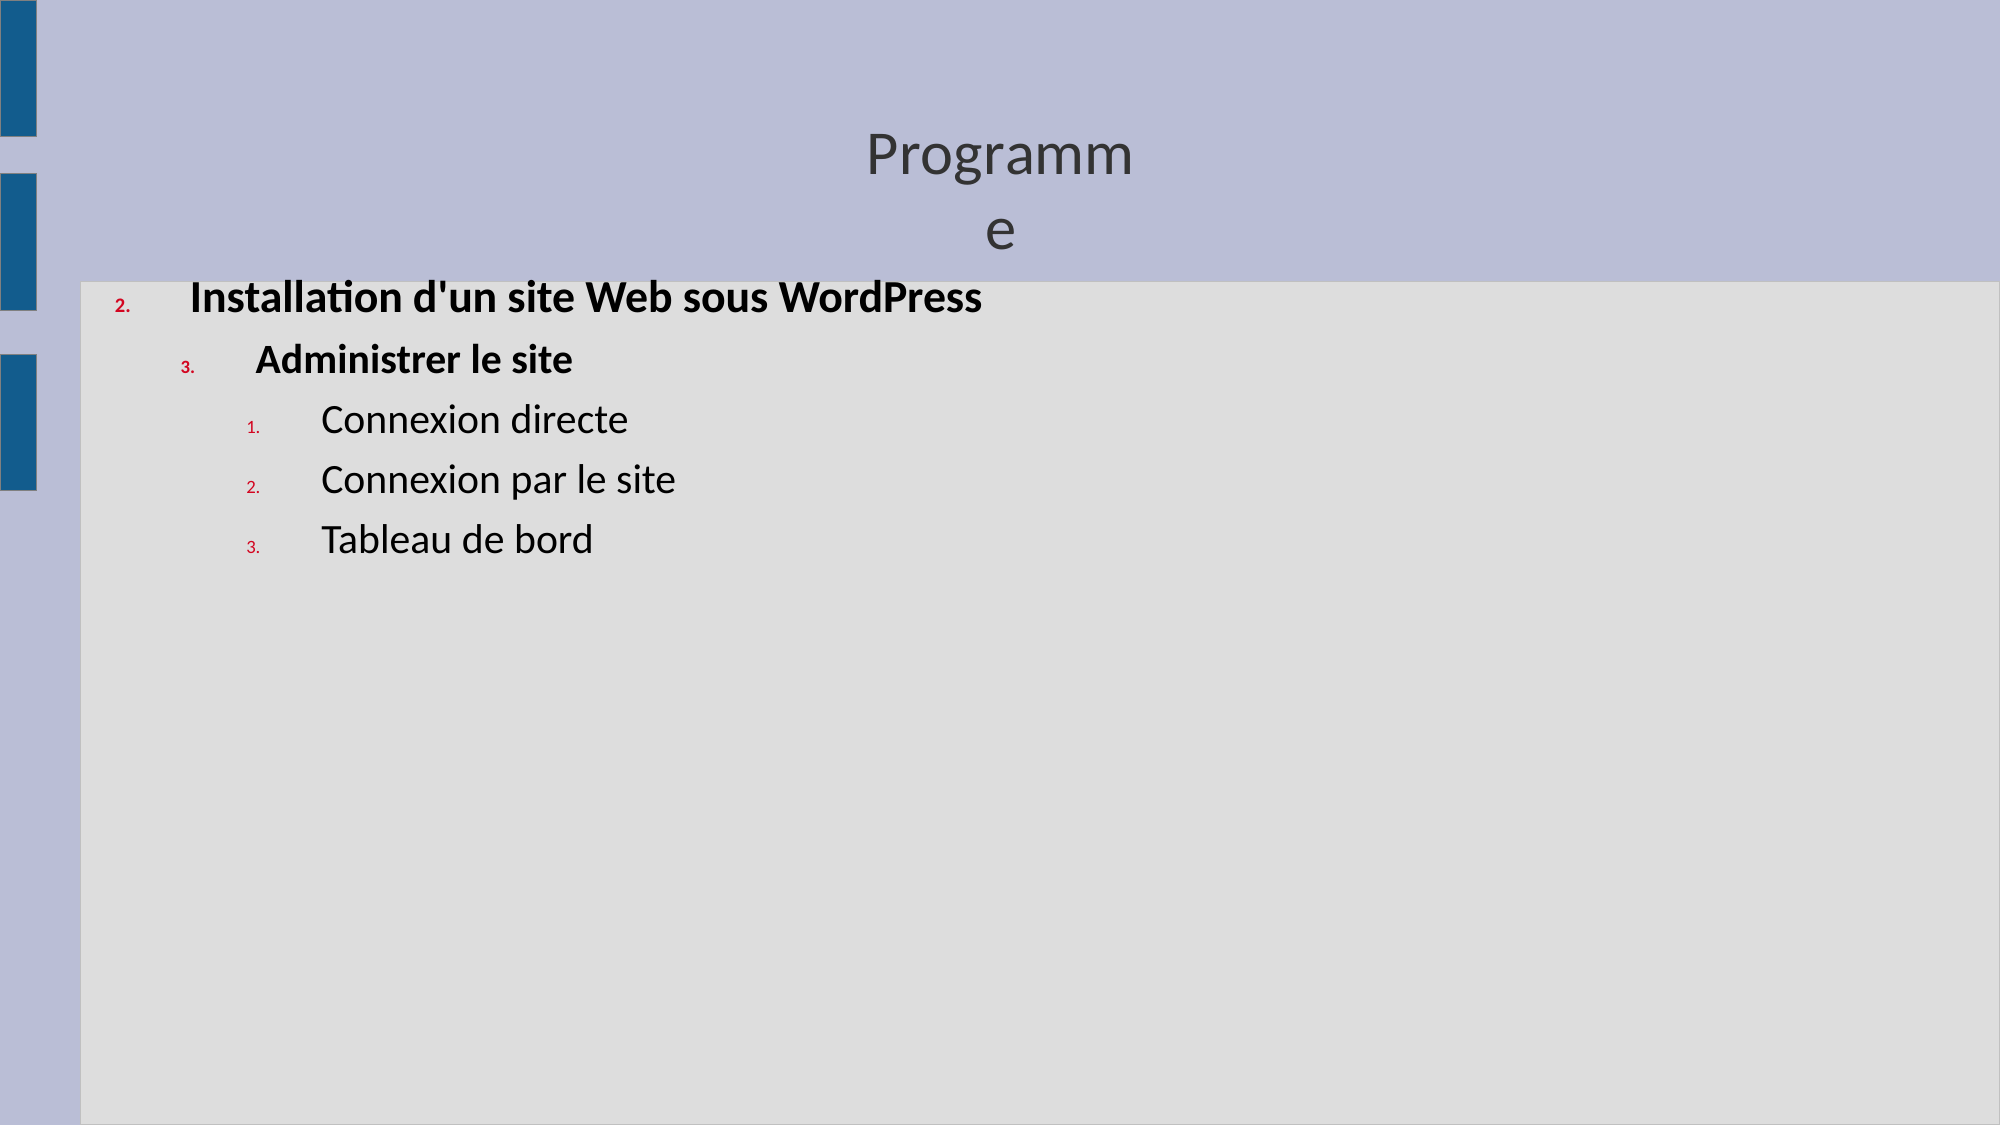

# Programme
Installation d'un site Web sous WordPress
Administrer le site
Connexion directe
Connexion par le site
Tableau de bord